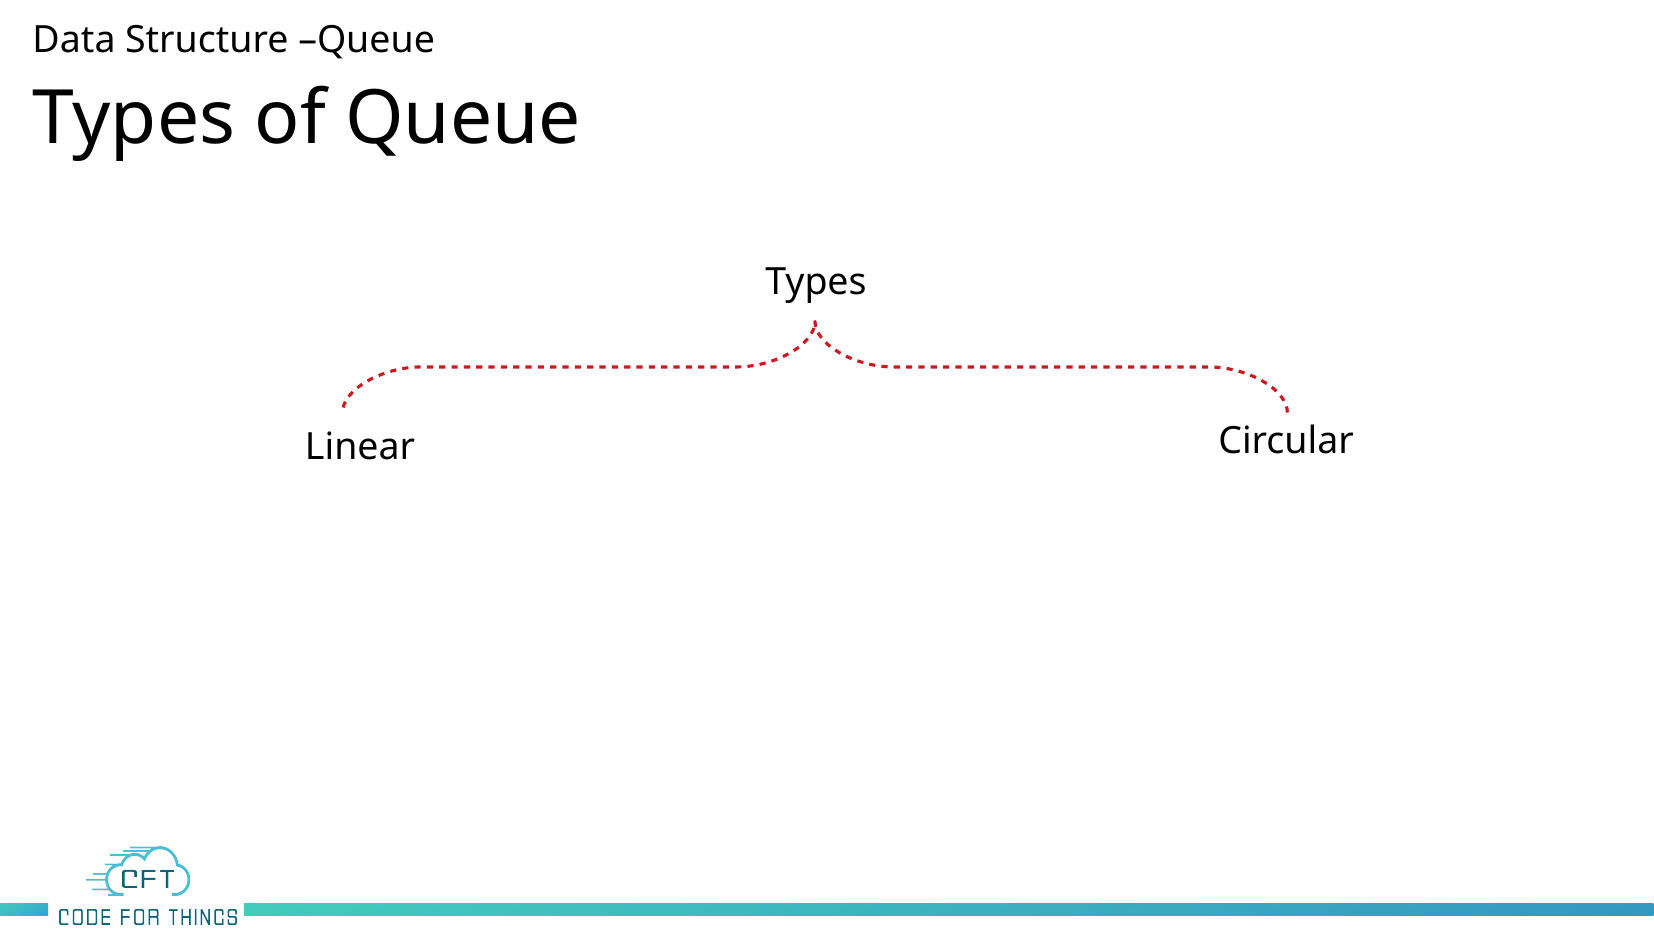

# Data Structure –Queue Types of Queue
Types
Circular
Linear